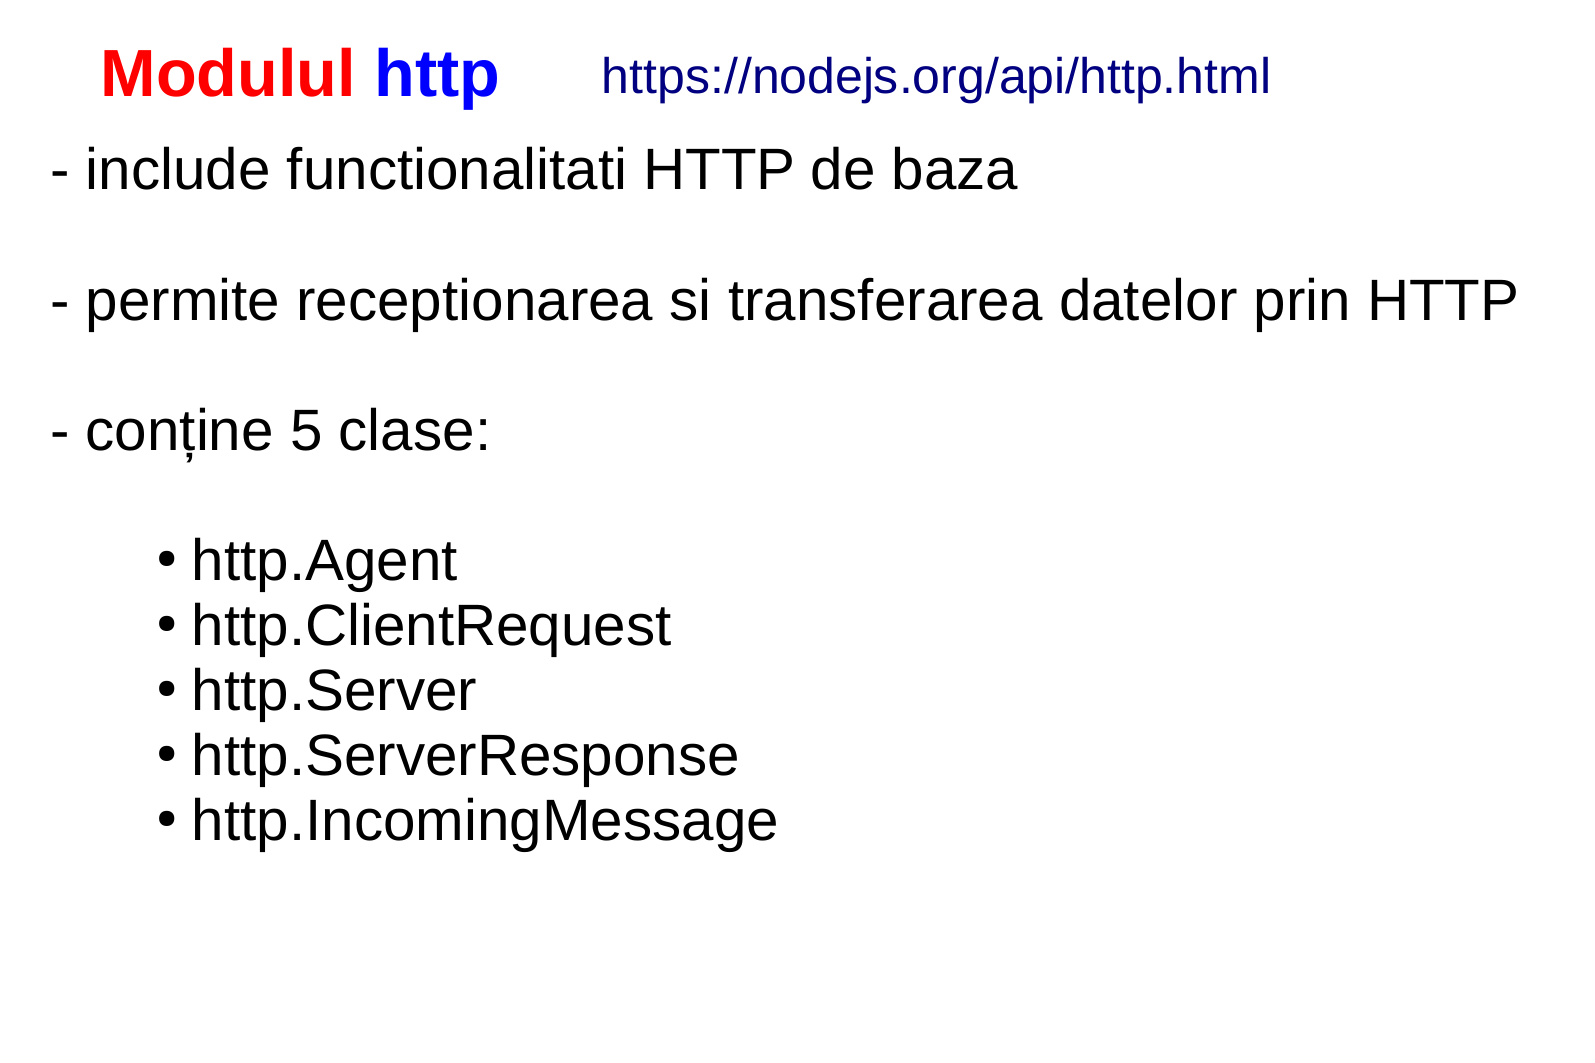

Modulul http
https://nodejs.org/api/http.html
- include functionalitati HTTP de baza
- permite receptionarea si transferarea datelor prin HTTP
- conține 5 clase:
http.Agent
http.ClientRequest
http.Server
http.ServerResponse
http.IncomingMessage